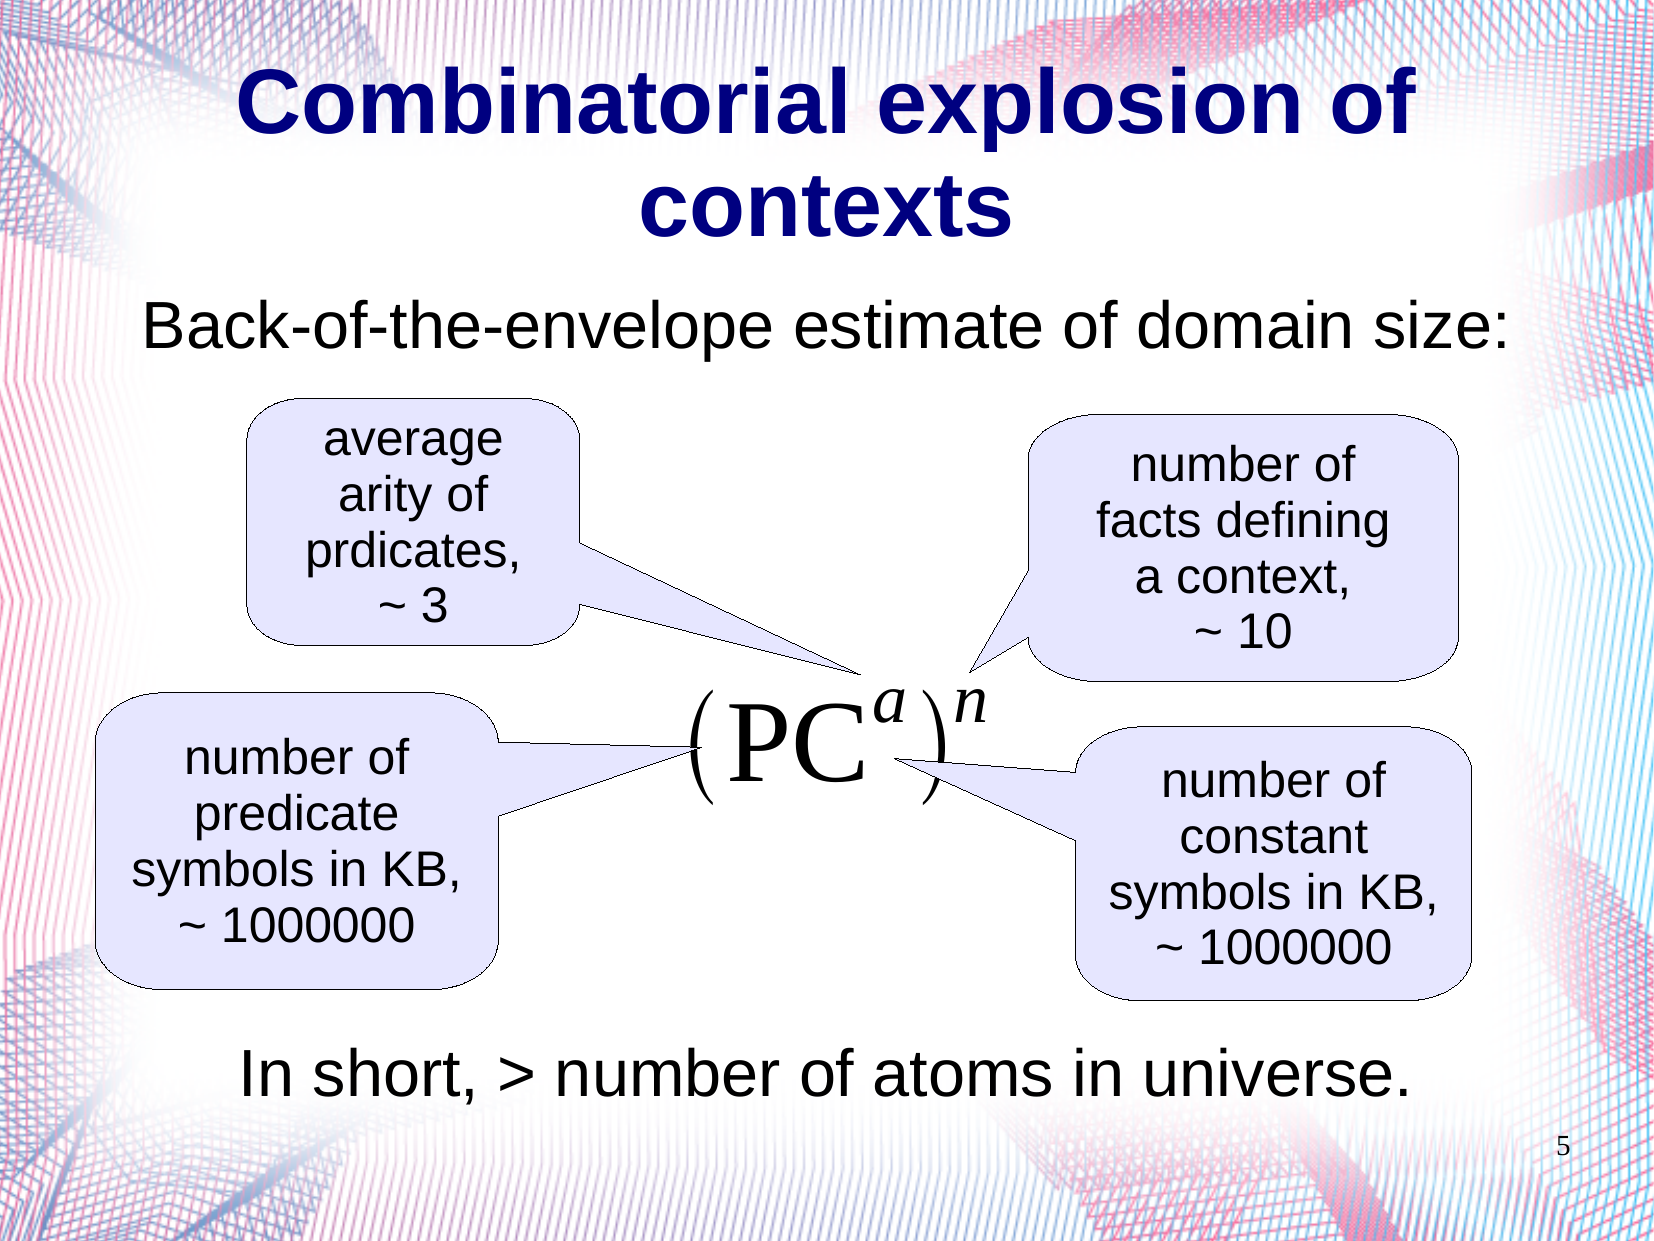

# Combinatorial explosion of contexts
Back-of-the-envelope estimate of domain size:
In short, > number of atoms in universe.
average
arity of
prdicates,
~ 3
number of
facts defining
a context,
~ 10
number of
predicate
symbols in KB,
~ 1000000
number of
constant
symbols in KB,
~ 1000000
5